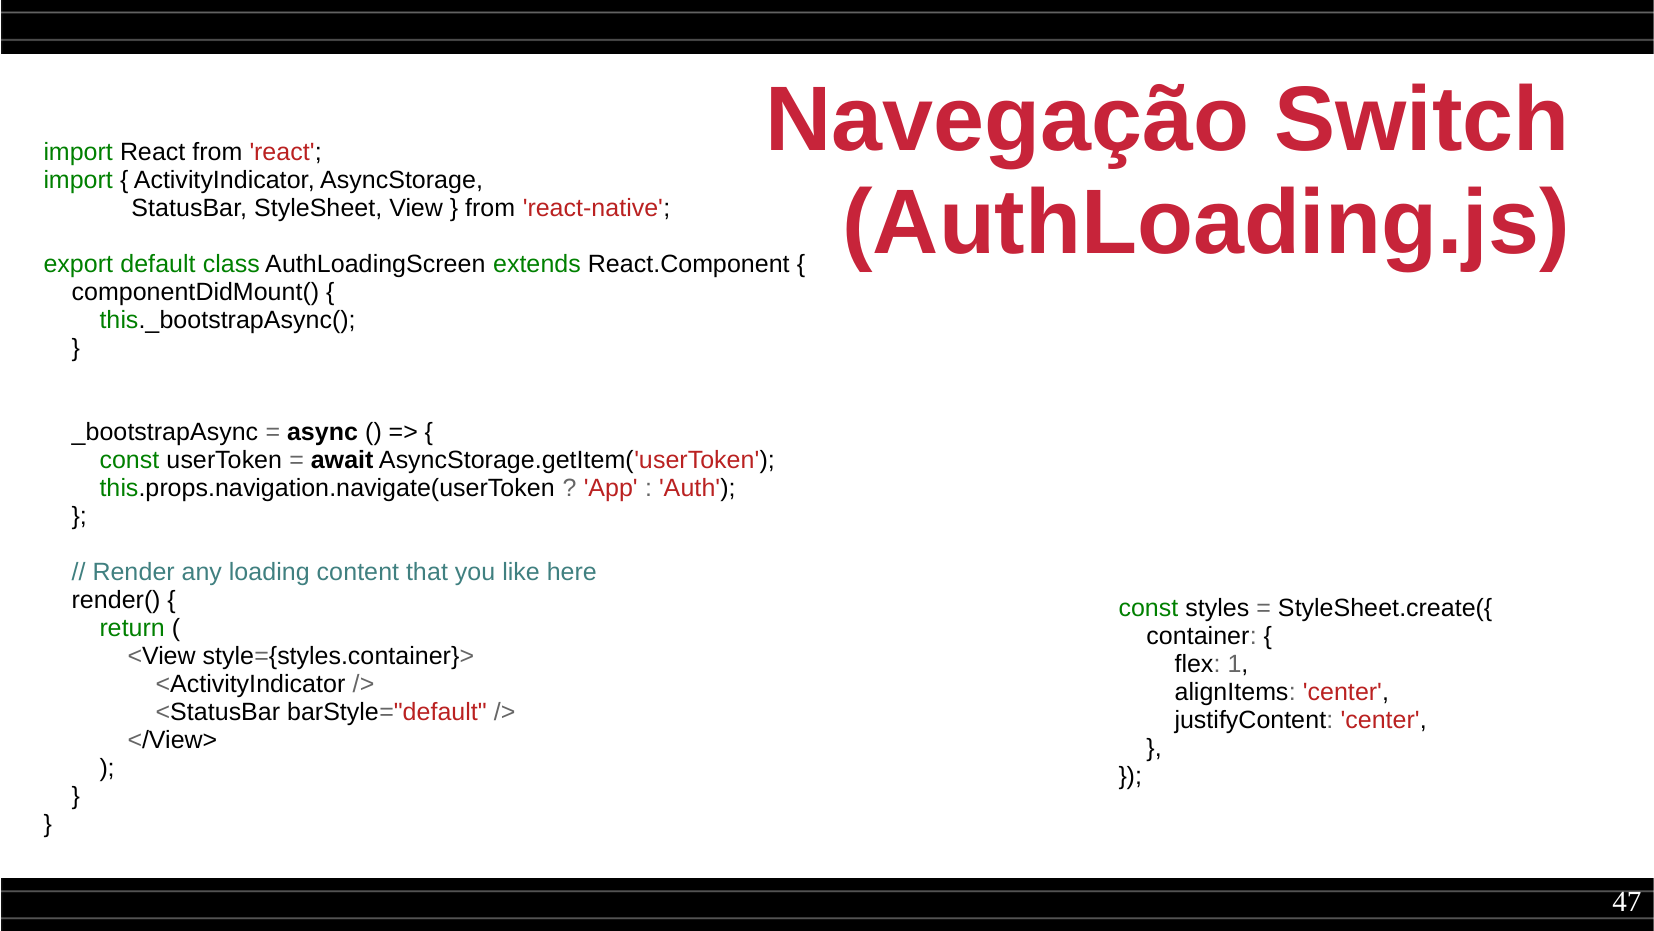

# Navegação Switch (AuthLoading.js)
import React from 'react';
import { ActivityIndicator, AsyncStorage,
	 StatusBar, StyleSheet, View } from 'react-native';
export default class AuthLoadingScreen extends React.Component {
 componentDidMount() {
 this._bootstrapAsync();
 }
 _bootstrapAsync = async () => {
 const userToken = await AsyncStorage.getItem('userToken');
 this.props.navigation.navigate(userToken ? 'App' : 'Auth');
 };
 // Render any loading content that you like here
 render() {
 return (
 <View style={styles.container}>
 <ActivityIndicator />
 <StatusBar barStyle="default" />
 </View>
 );
 }
}
const styles = StyleSheet.create({
 container: {
 flex: 1,
 alignItems: 'center',
 justifyContent: 'center',
 },
});